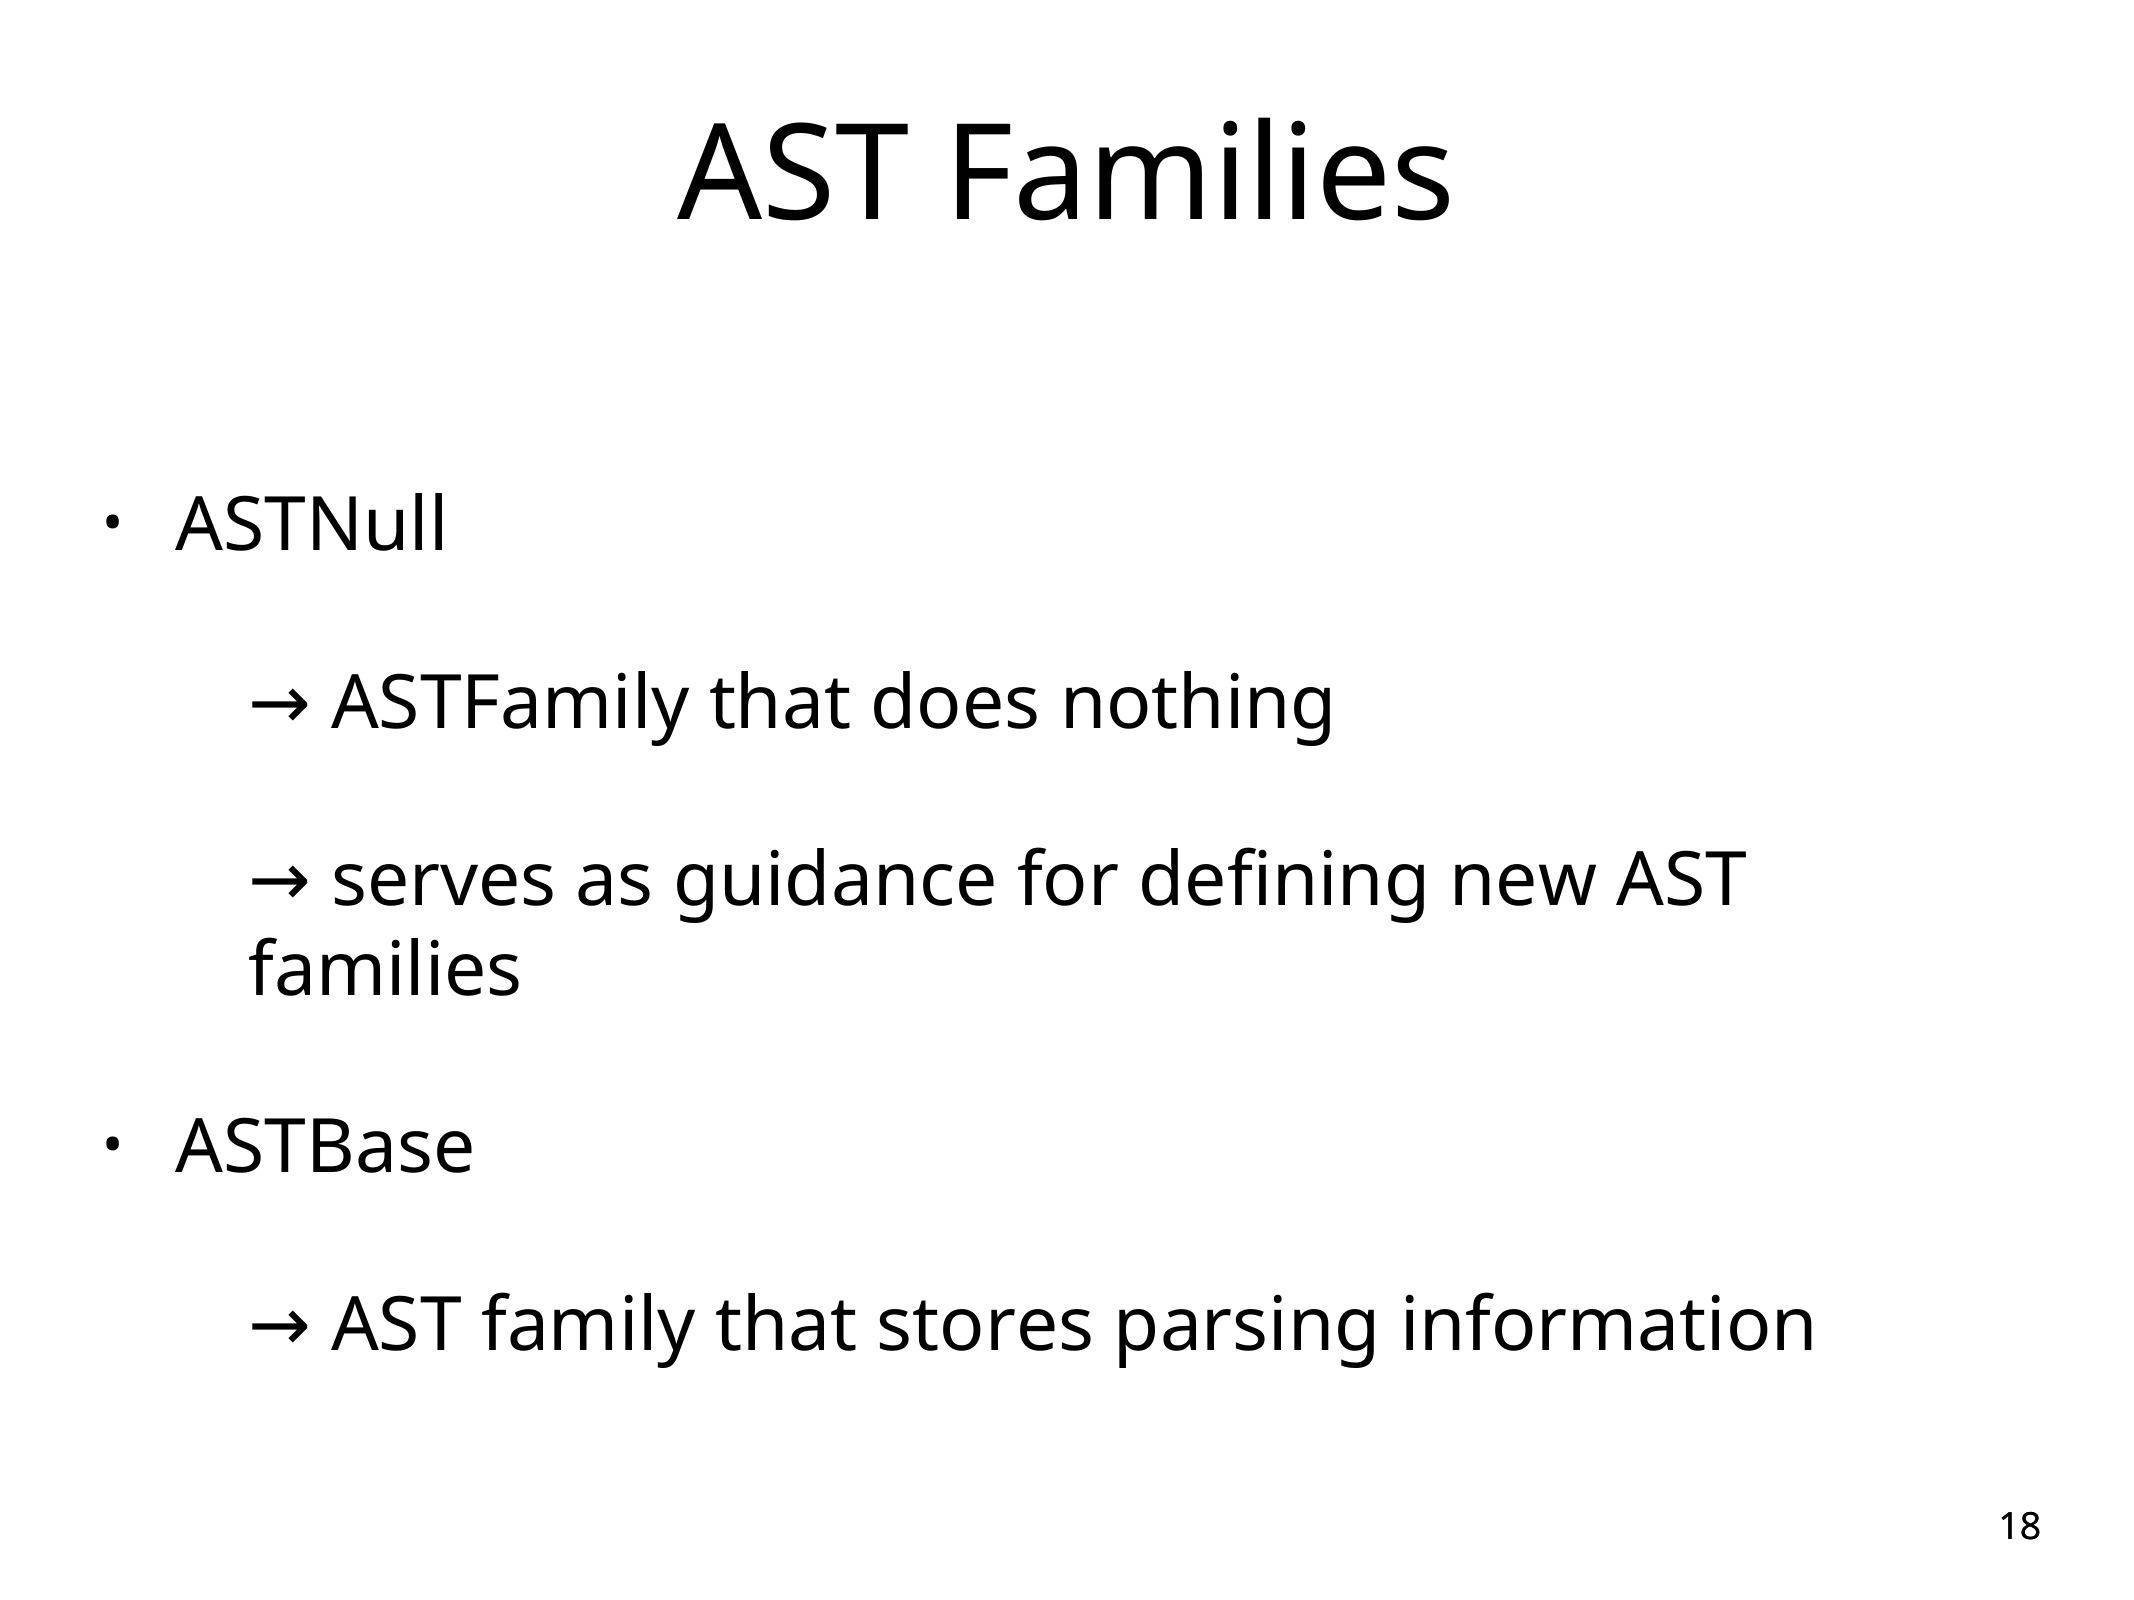

# AST Families
ASTNull
→ ASTFamily that does nothing
→ serves as guidance for defining new AST families
ASTBase
→ AST family that stores parsing information
18